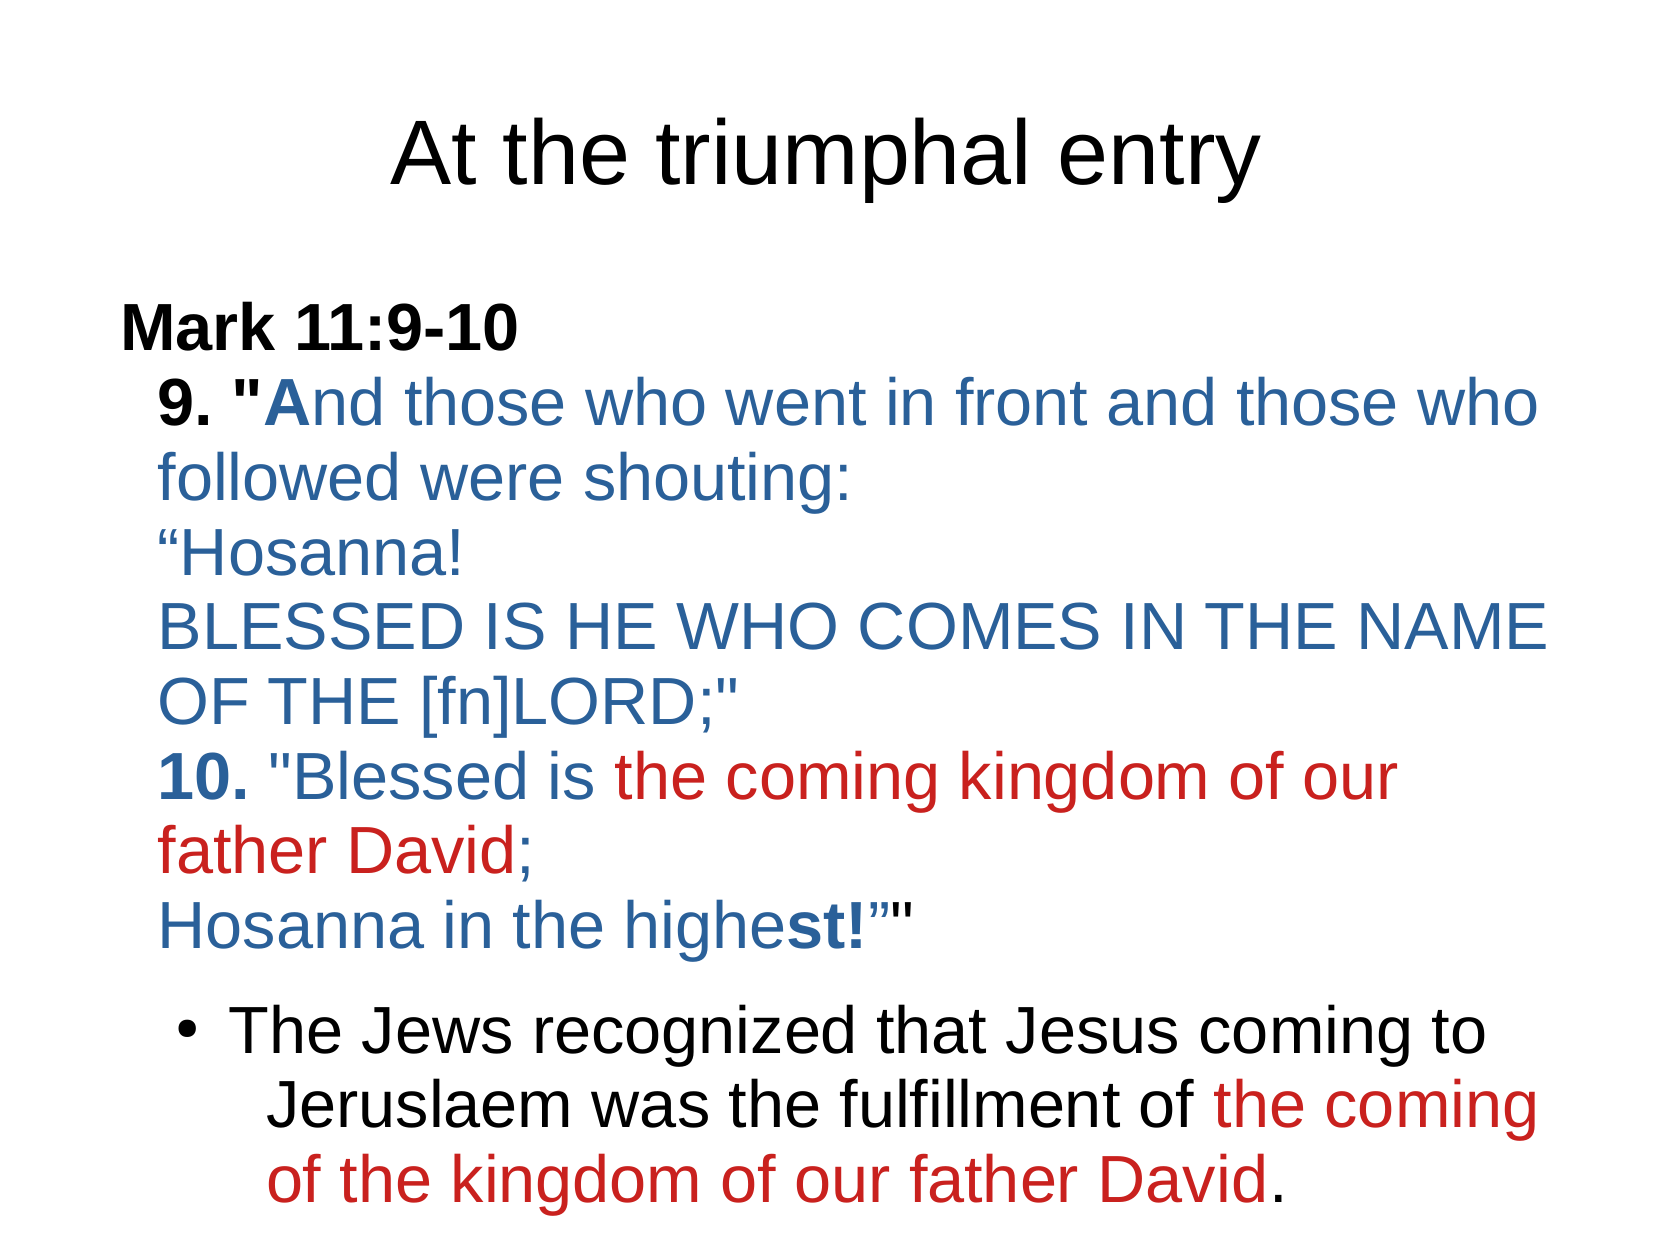

# At the triumphal entry
Mark 11:9-10
9. "And those who went in front and those who followed were shouting:
“Hosanna!
BLESSED IS HE WHO COMES IN THE NAME OF THE [fn]LORD;"
10. "Blessed is the coming kingdom of our father David;
Hosanna in the highest!”"
The Jews recognized that Jesus coming to Jeruslaem was the fulfillment of the coming of the kingdom of our father David.